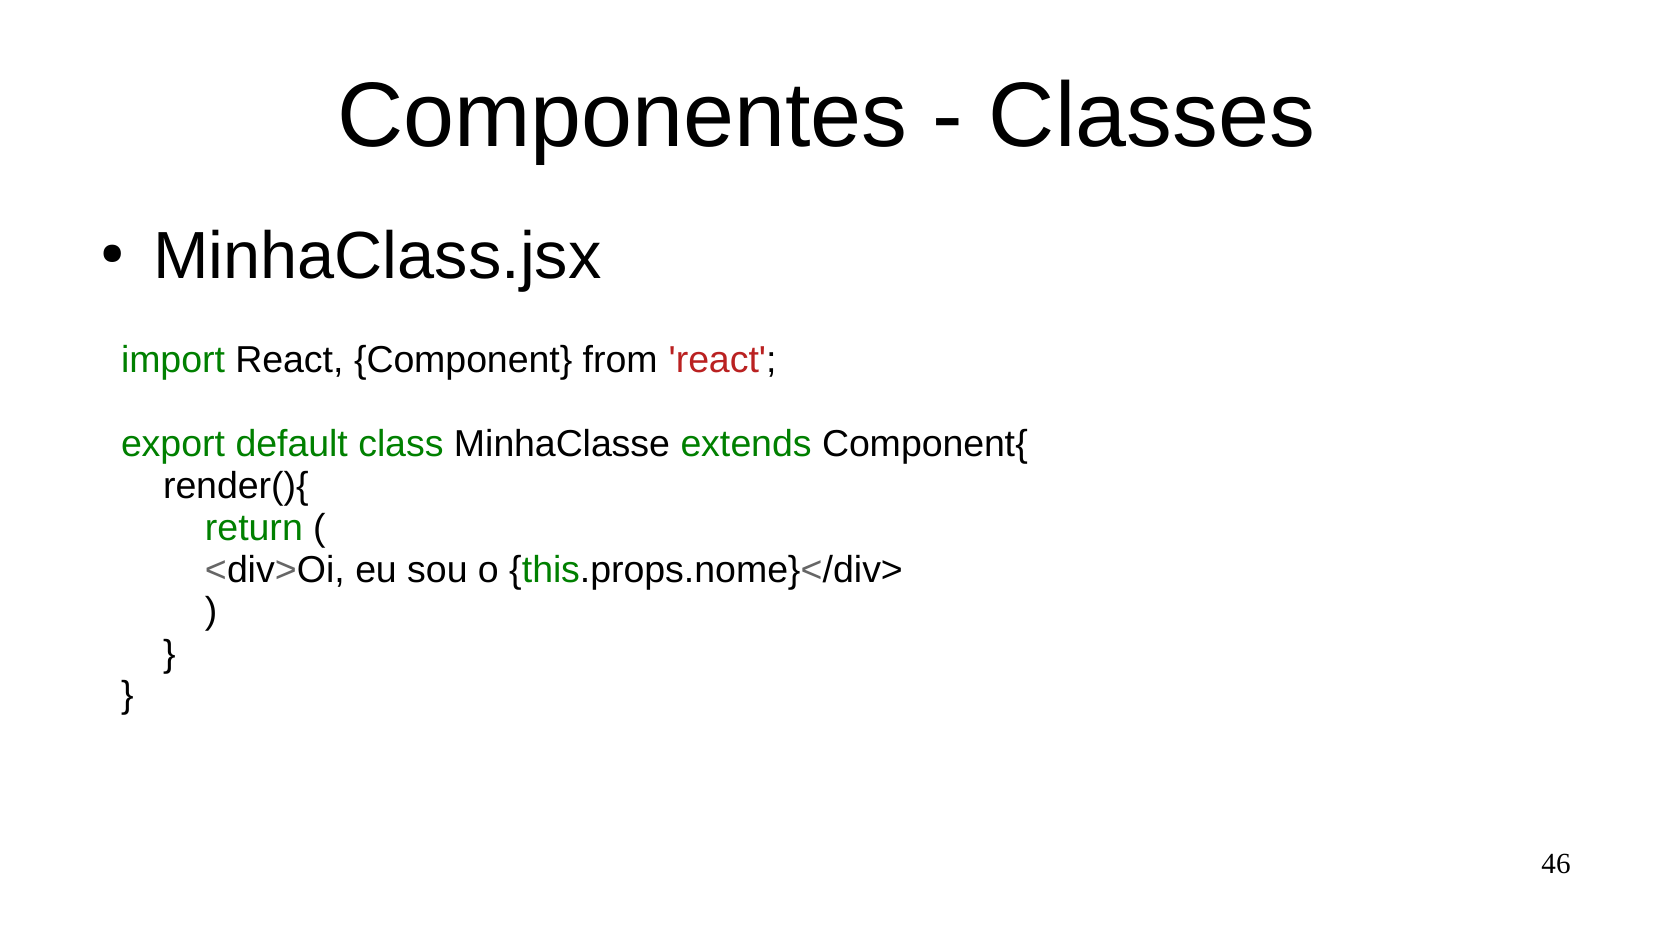

# Componentes - Classes
MinhaClass.jsx
import React, {Component} from 'react';
export default class MinhaClasse extends Component{
 render(){
 return (
 <div>Oi, eu sou o {this.props.nome}</div>
 )
 }
}
46